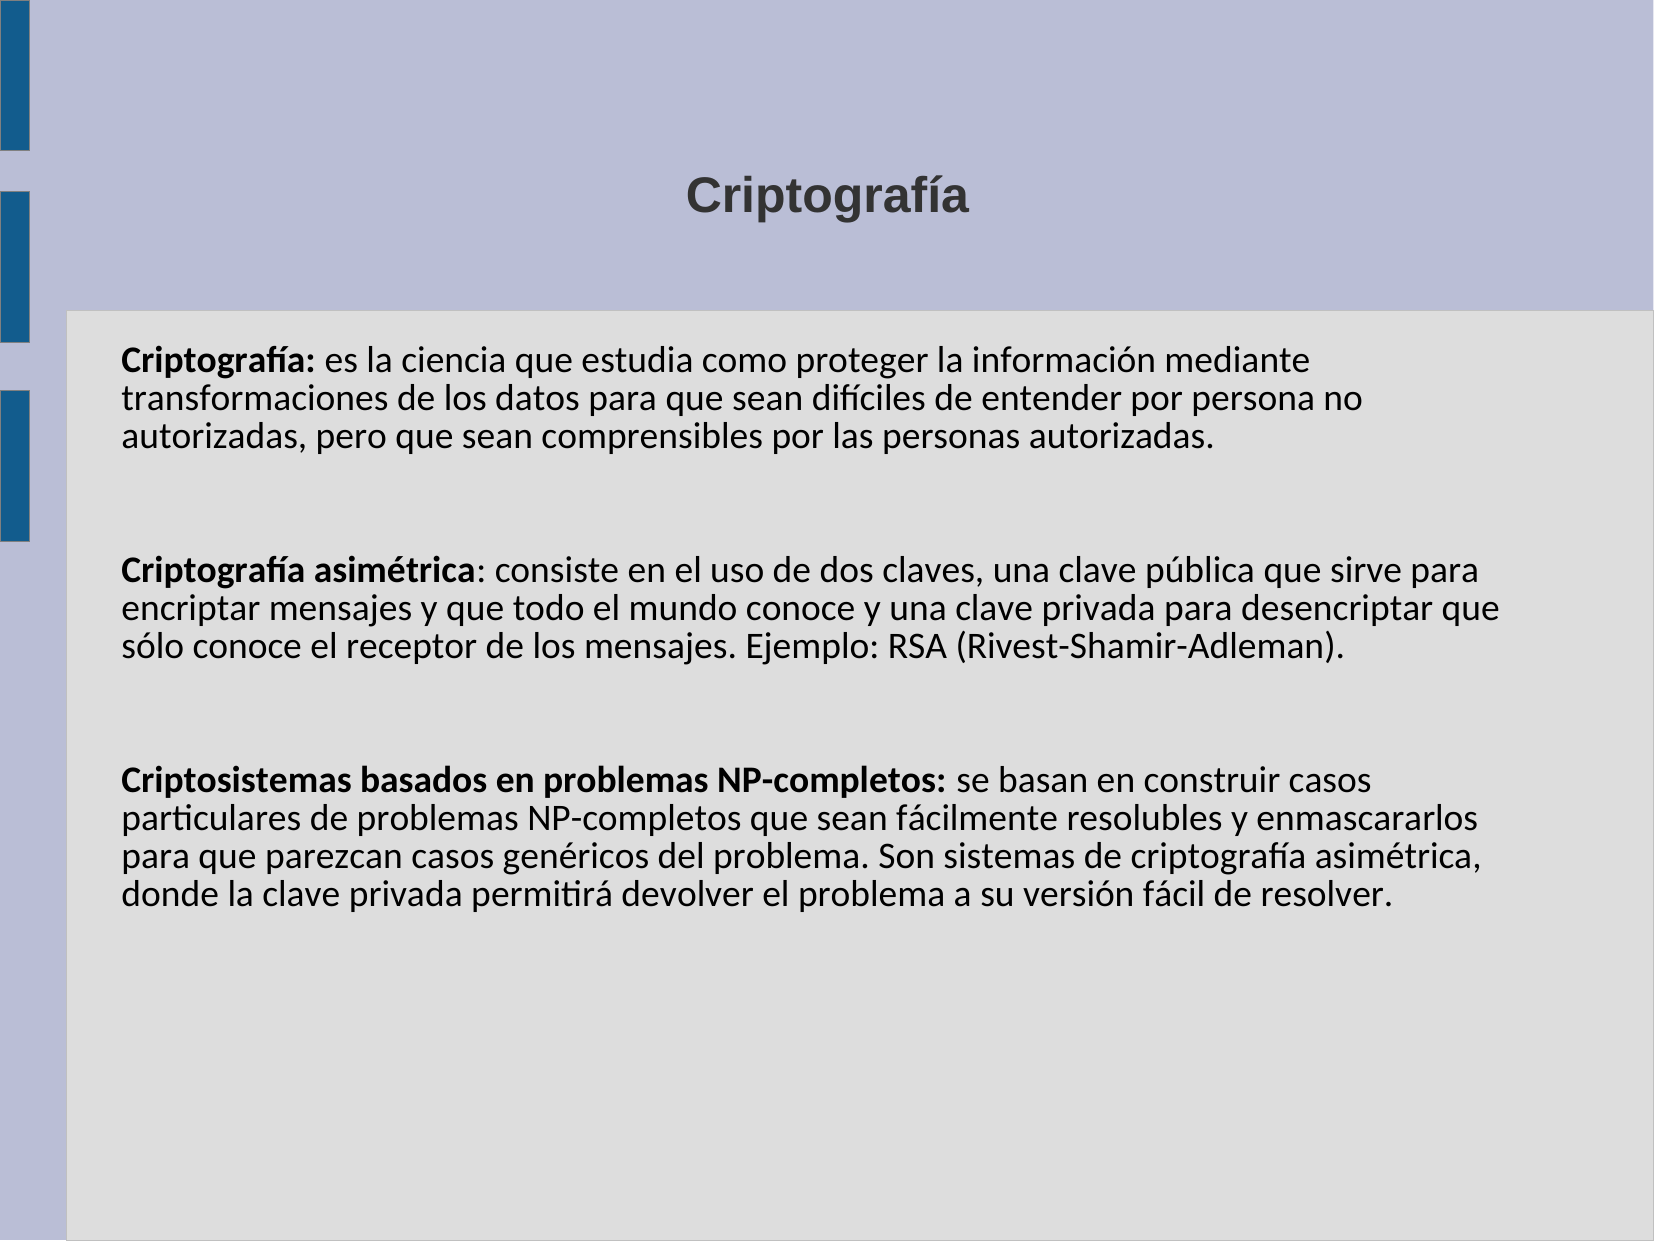

# Criptografía
Criptografía: es la ciencia que estudia como proteger la información mediante transformaciones de los datos para que sean difíciles de entender por persona no autorizadas, pero que sean comprensibles por las personas autorizadas.
Criptografía asimétrica: consiste en el uso de dos claves, una clave pública que sirve para encriptar mensajes y que todo el mundo conoce y una clave privada para desencriptar que sólo conoce el receptor de los mensajes. Ejemplo: RSA (Rivest-Shamir-Adleman).
Criptosistemas basados en problemas NP-completos: se basan en construir casos particulares de problemas NP-completos que sean fácilmente resolubles y enmascararlos para que parezcan casos genéricos del problema. Son sistemas de criptografía asimétrica, donde la clave privada permitirá devolver el problema a su versión fácil de resolver.